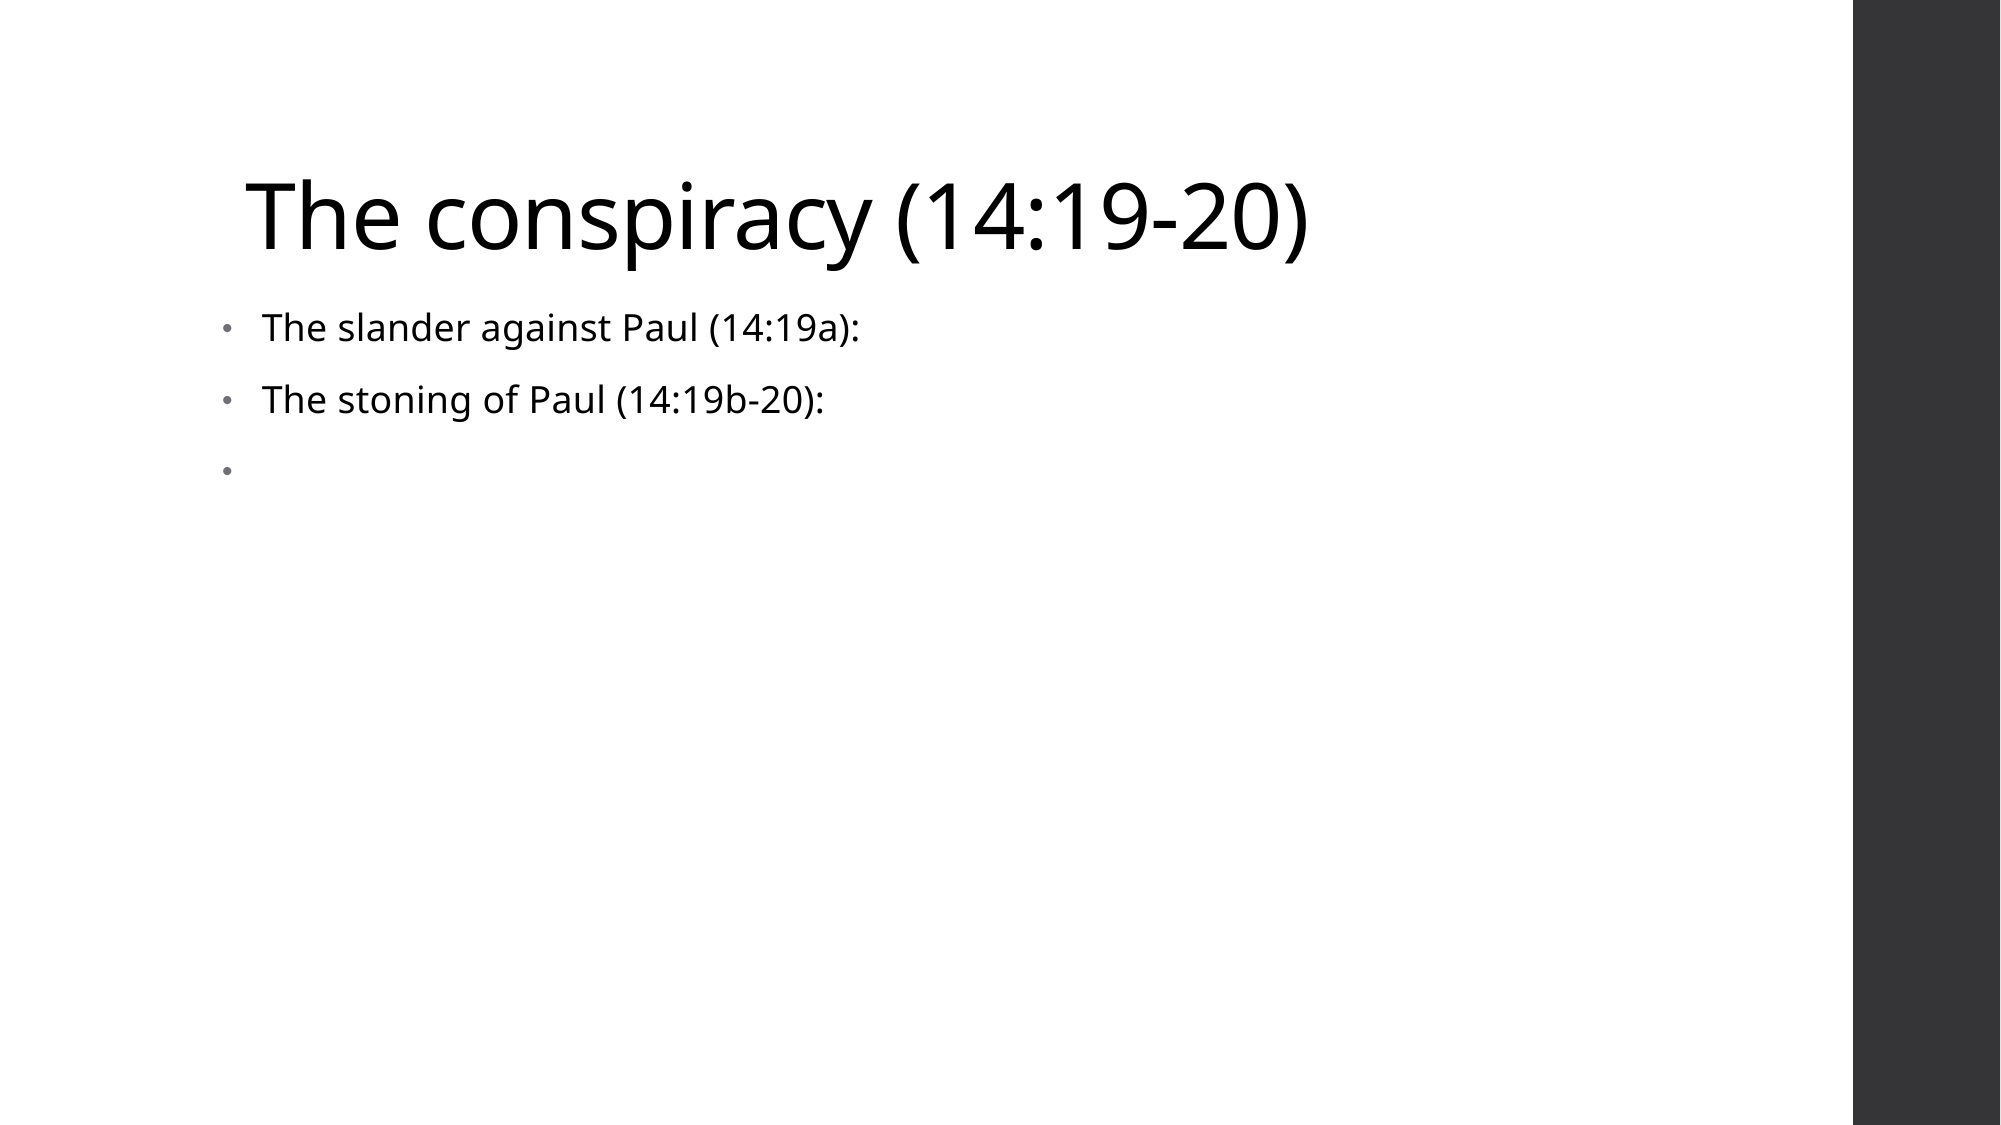

# The conspiracy (14:19-20)
 The slander against Paul (14:19a):
 The stoning of Paul (14:19b-20):